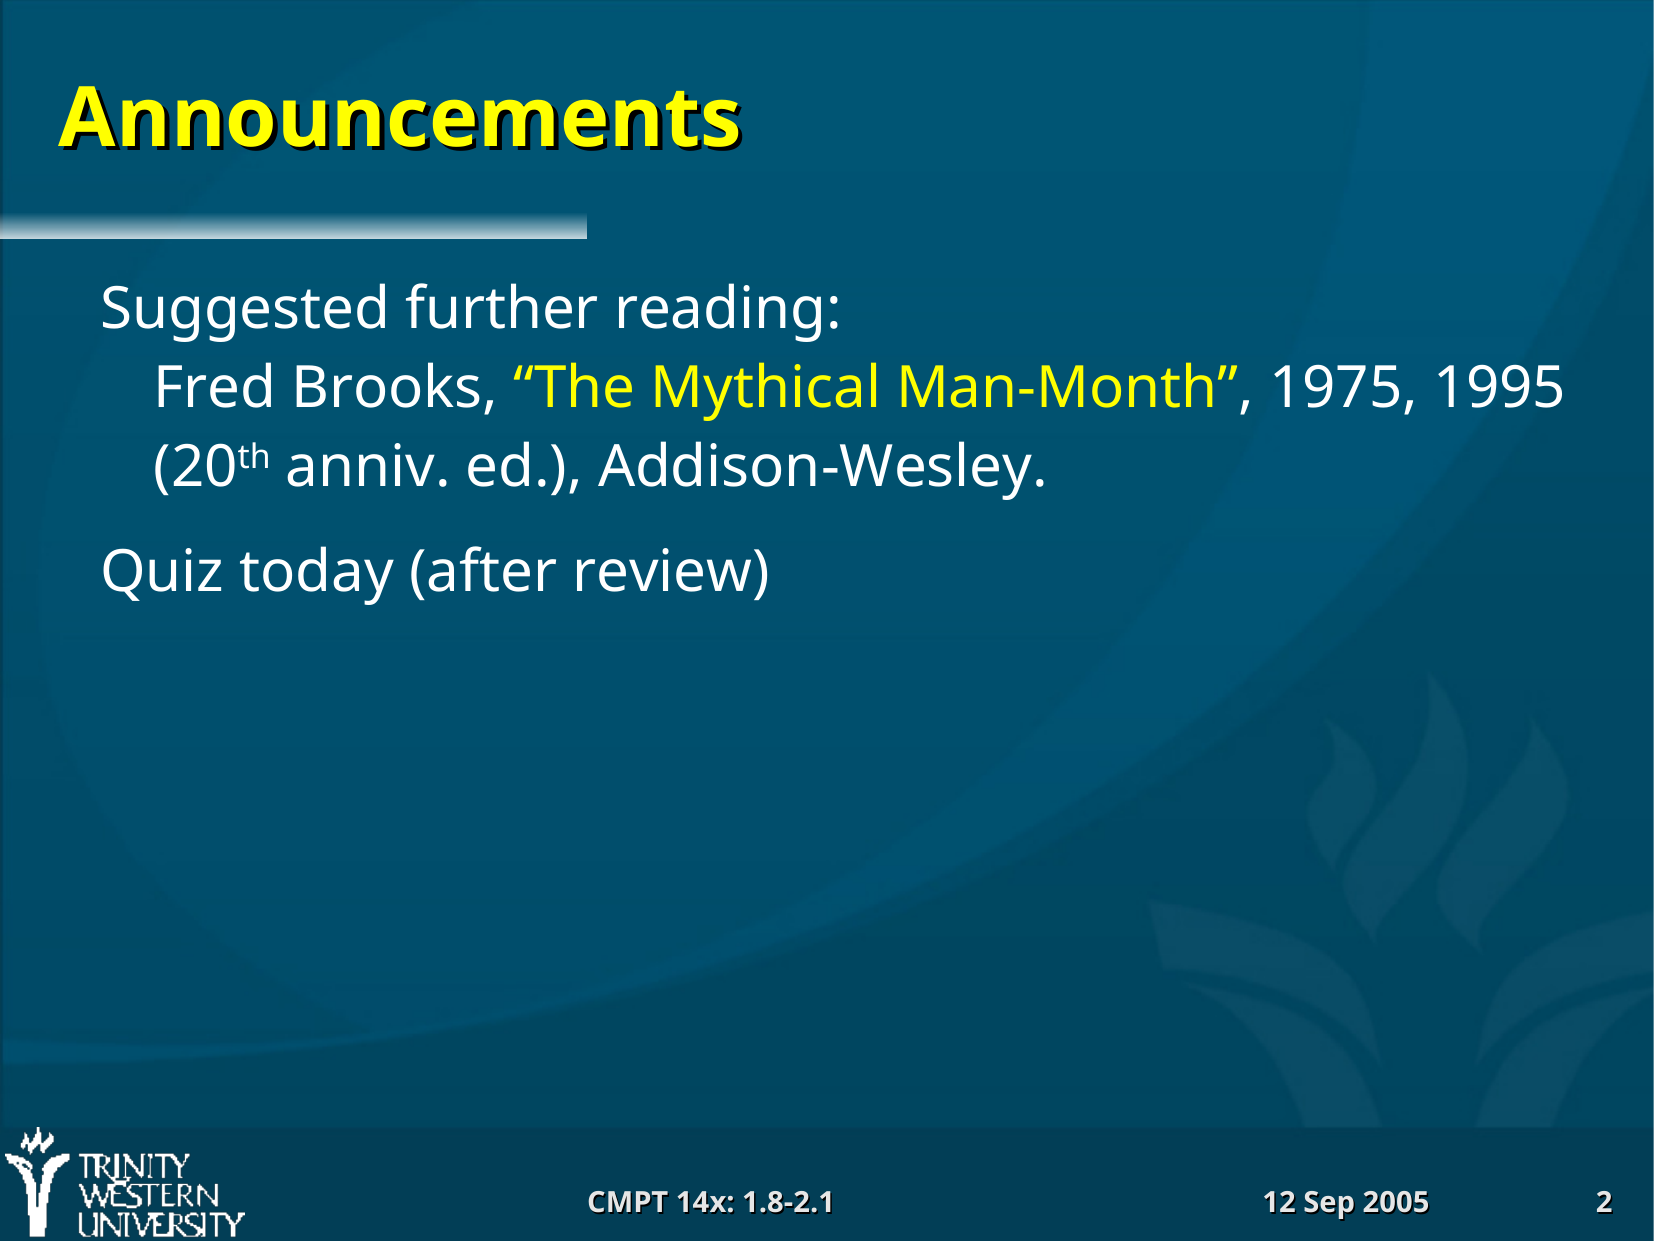

# Announcements
Suggested further reading:
Fred Brooks, “The Mythical Man-Month”, 1975, 1995 (20th anniv. ed.), Addison-Wesley.
Quiz today (after review)
CMPT 14x: 1.8-2.1
12 Sep 2005
2